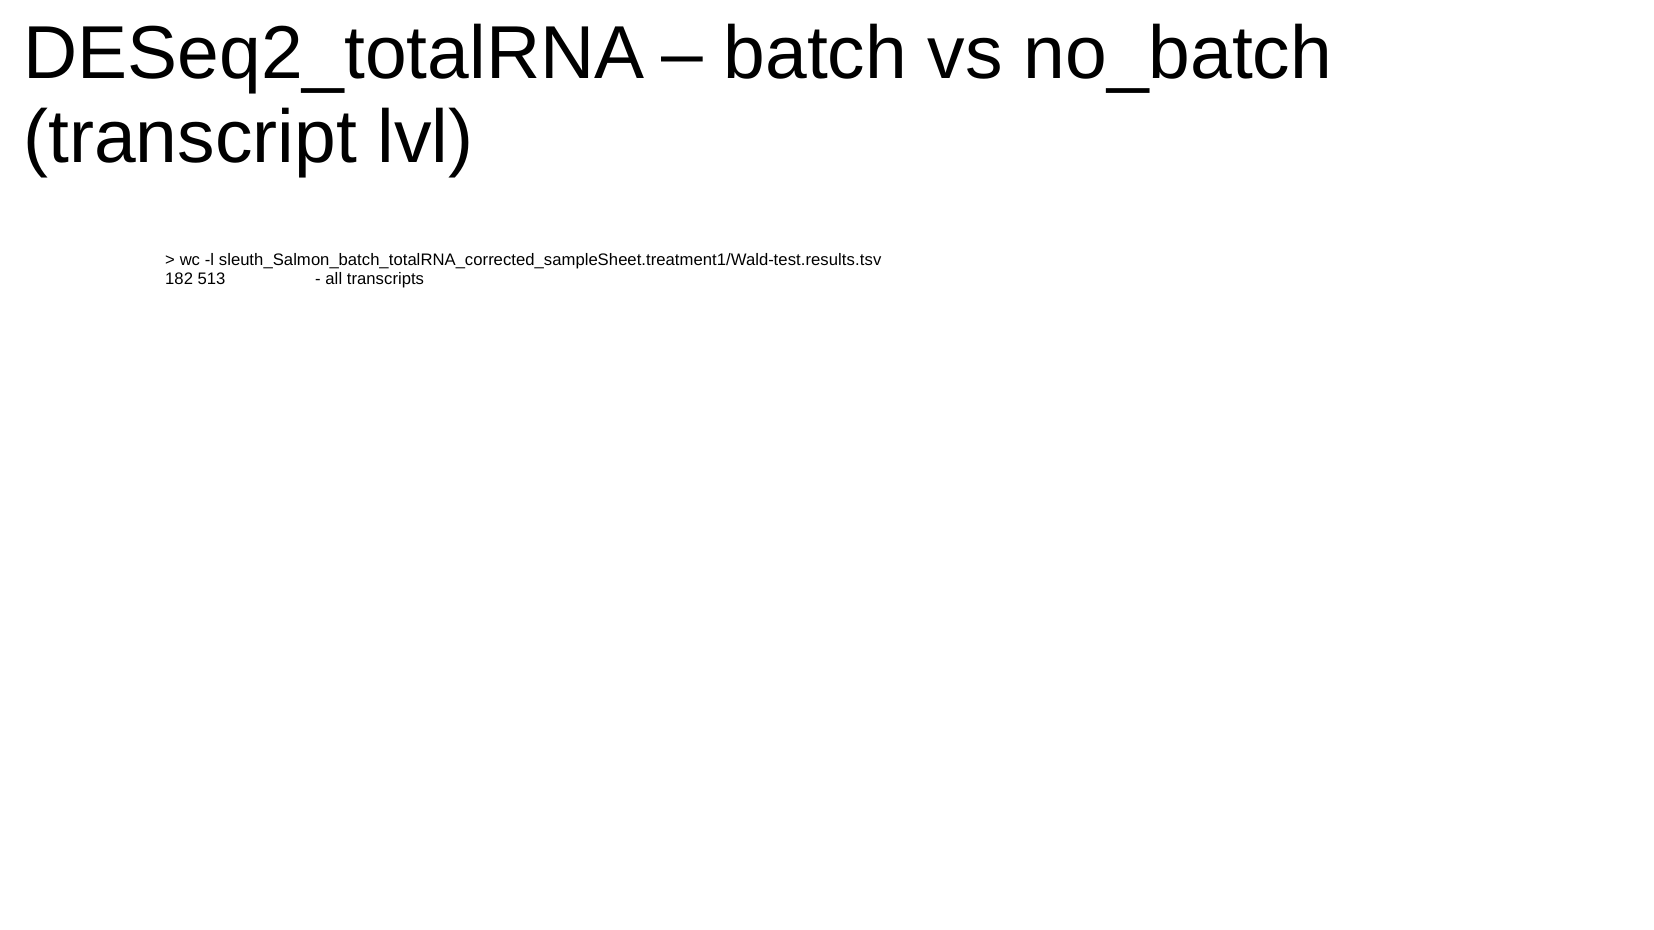

# DESeq2_totalRNA – batch vs no_batch (transcript lvl)
> wc -l sleuth_Salmon_batch_totalRNA_corrected_sampleSheet.treatment1/Wald-test.results.tsv
182 513		- all transcripts